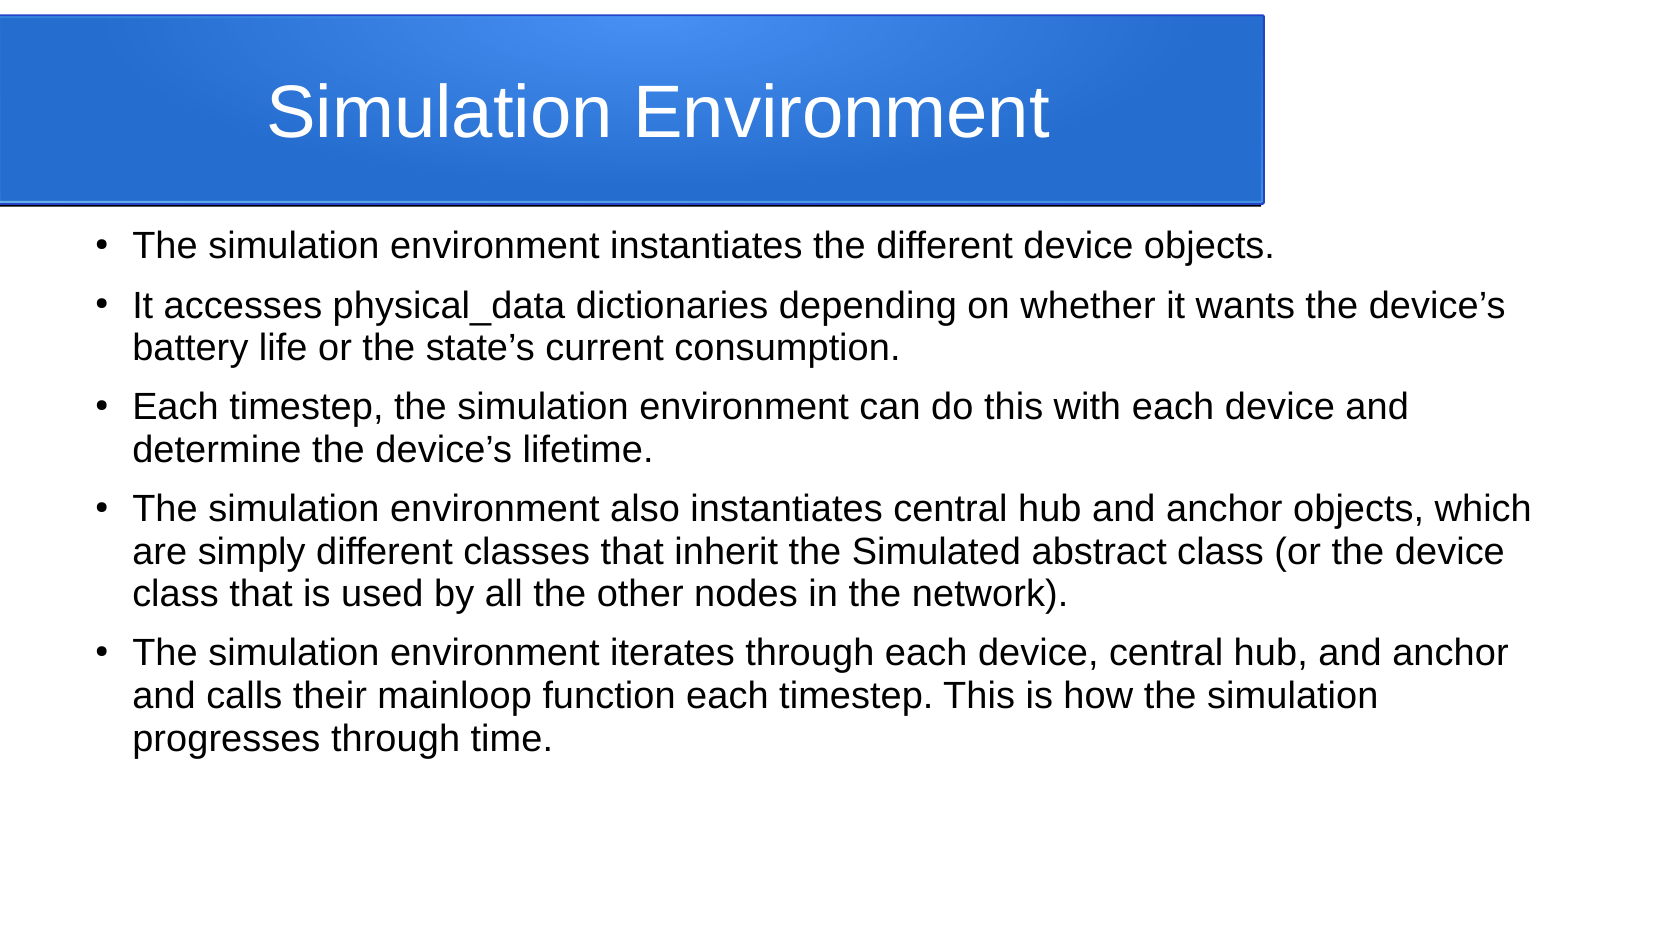

# Simulation Environment
The simulation environment instantiates the different device objects.
It accesses physical_data dictionaries depending on whether it wants the device’s battery life or the state’s current consumption.
Each timestep, the simulation environment can do this with each device and determine the device’s lifetime.
The simulation environment also instantiates central hub and anchor objects, which are simply different classes that inherit the Simulated abstract class (or the device class that is used by all the other nodes in the network).
The simulation environment iterates through each device, central hub, and anchor and calls their mainloop function each timestep. This is how the simulation progresses through time.